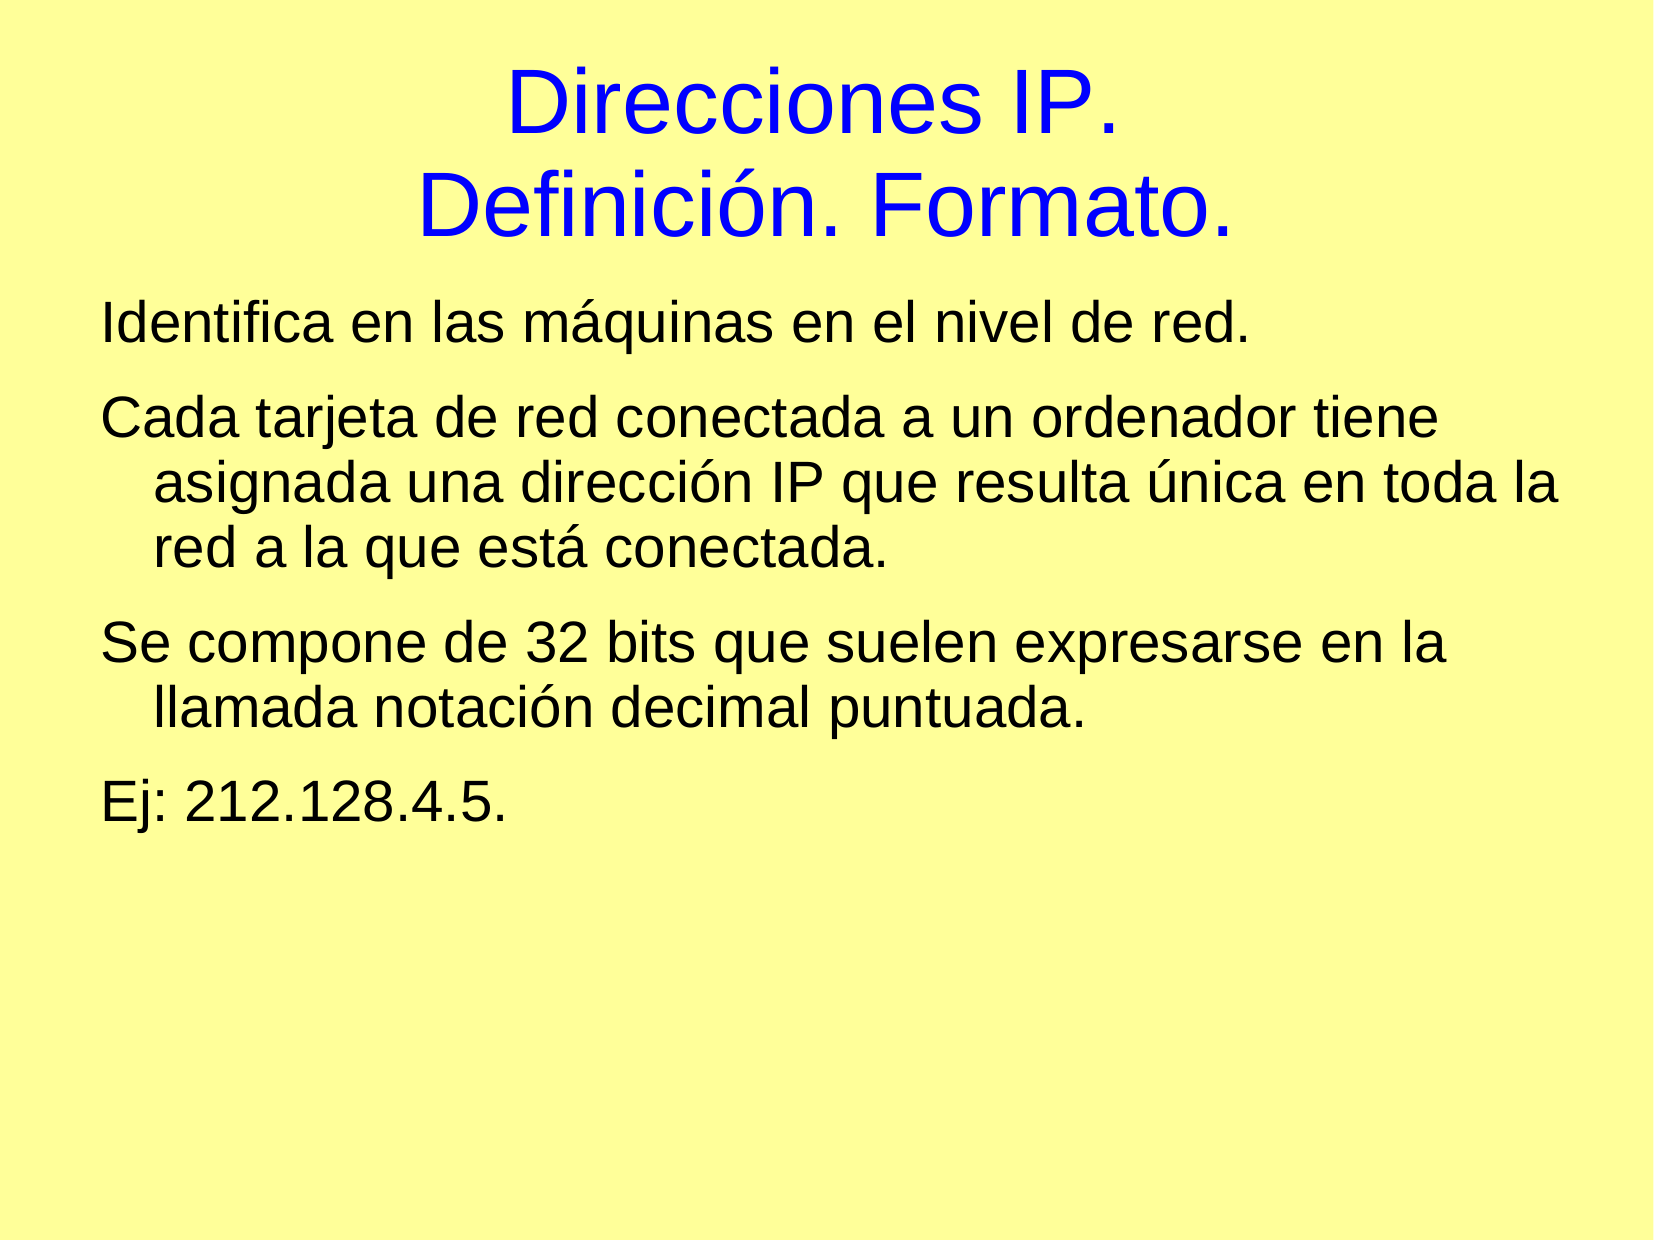

# Direcciones IP. Definición. Formato.
Identifica en las máquinas en el nivel de red.
Cada tarjeta de red conectada a un ordenador tiene asignada una dirección IP que resulta única en toda la red a la que está conectada.
Se compone de 32 bits que suelen expresarse en la llamada notación decimal puntuada.
Ej: 212.128.4.5.